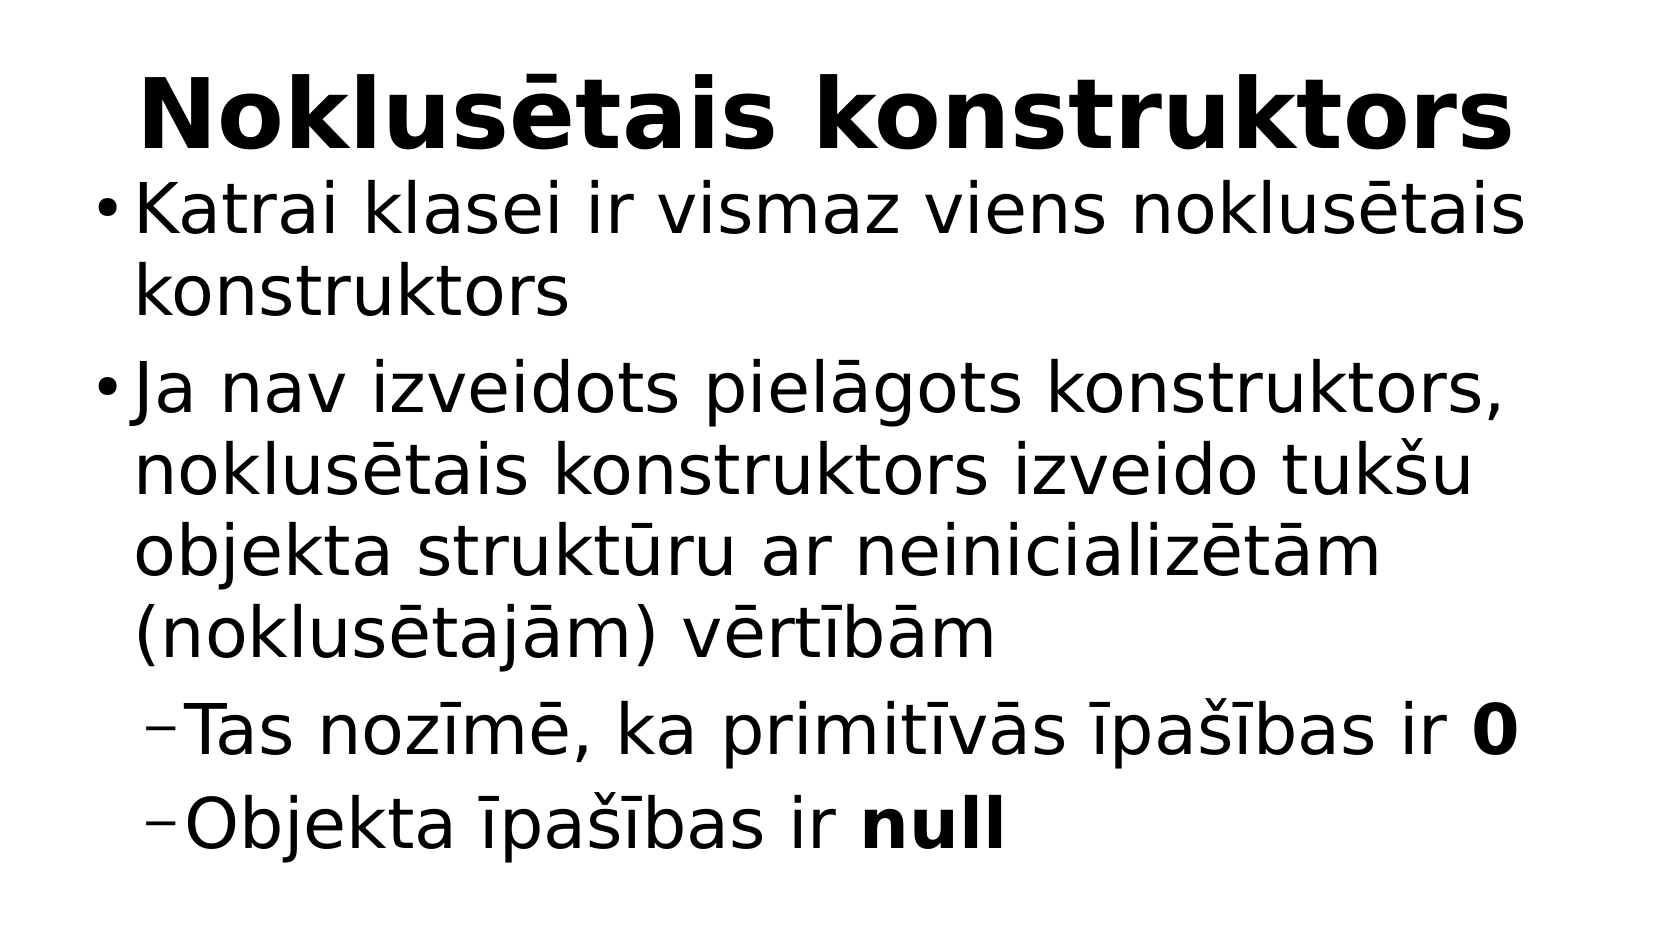

# Noklusētais konstruktors
Katrai klasei ir vismaz viens noklusētais konstruktors
Ja nav izveidots pielāgots konstruktors, noklusētais konstruktors izveido tukšu objekta struktūru ar neinicializētām (noklusētajām) vērtībām
Tas nozīmē, ka primitīvās īpašības ir 0
Objekta īpašības ir null